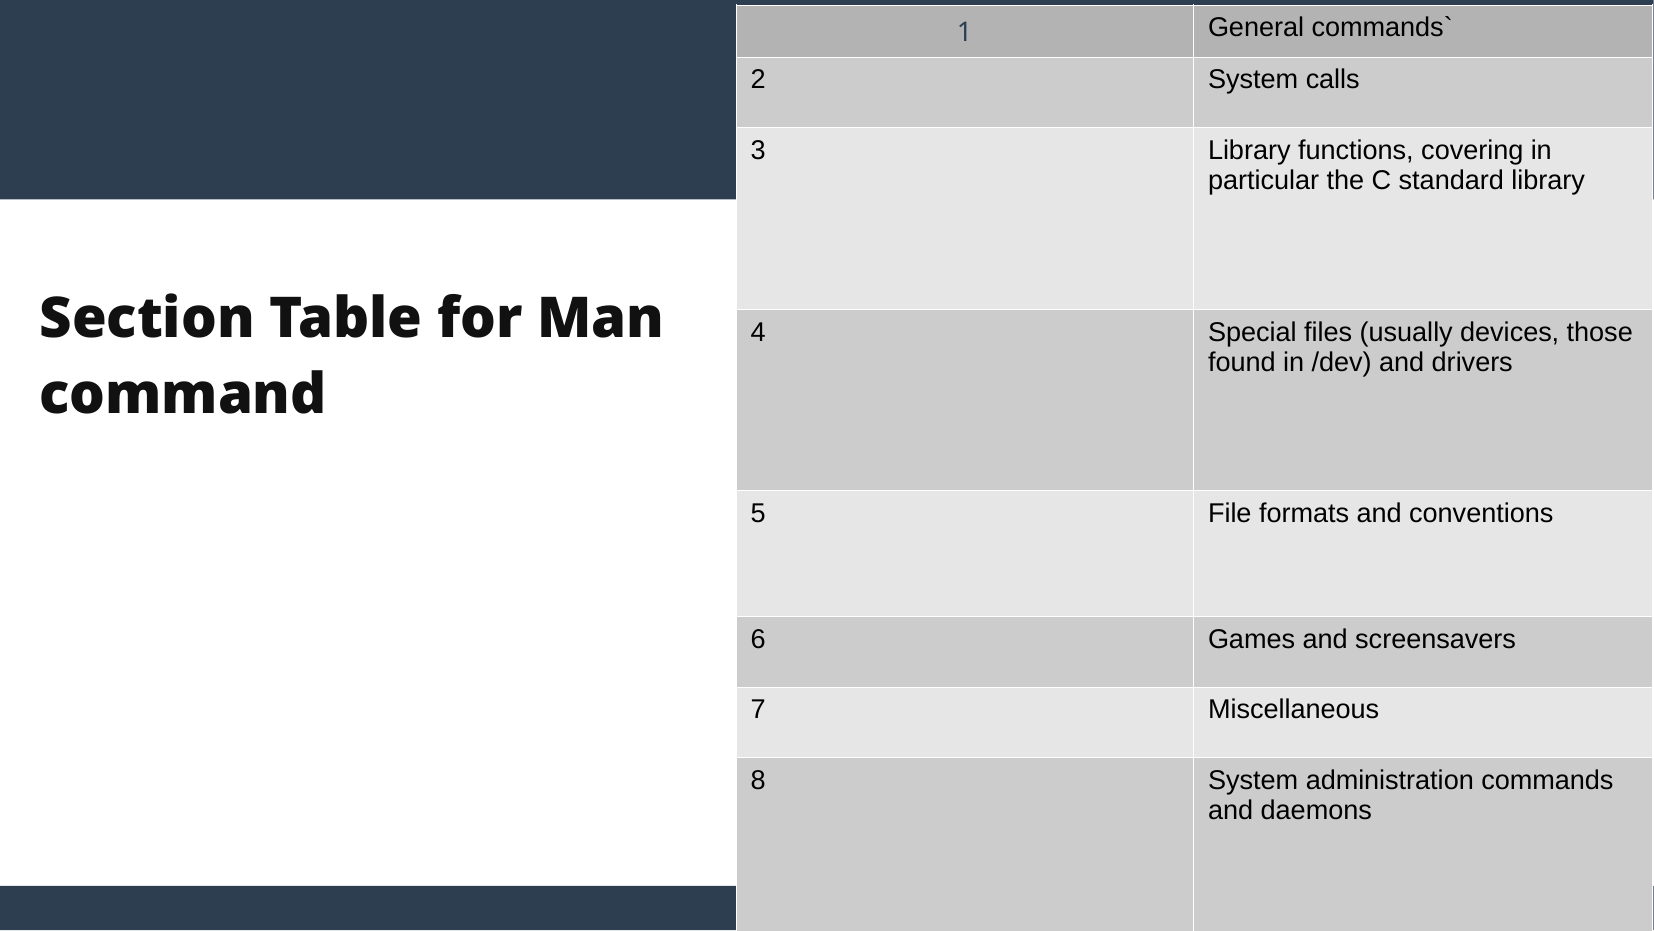

| 1 | General commands` |
| --- | --- |
| 2 | System calls |
| 3 | Library functions, covering in particular the C standard library |
| 4 | Special files (usually devices, those found in /dev) and drivers |
| 5 | File formats and conventions |
| 6 | Games and screensavers |
| 7 | Miscellaneous |
| 8 | System administration commands and daemons |
# Section Table for Man command